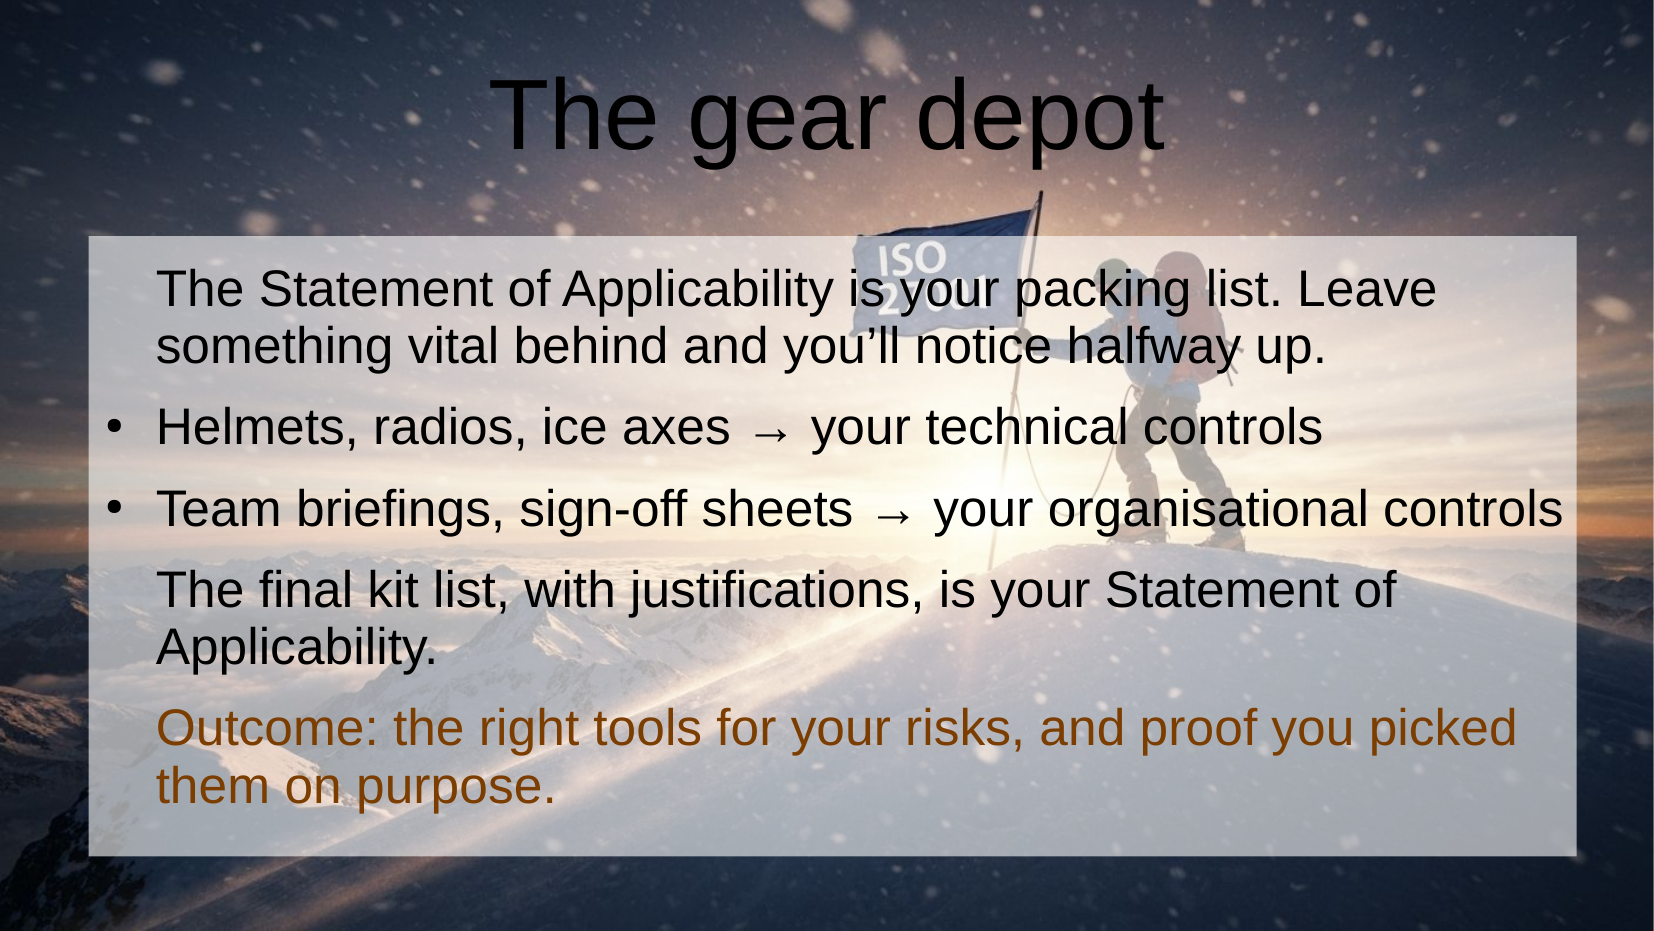

# The gear depot
The Statement of Applicability is your packing list. Leave something vital behind and you’ll notice halfway up.
Helmets, radios, ice axes → your technical controls
Team briefings, sign-off sheets → your organisational controls
The final kit list, with justifications, is your Statement of Applicability.
Outcome: the right tools for your risks, and proof you picked them on purpose.